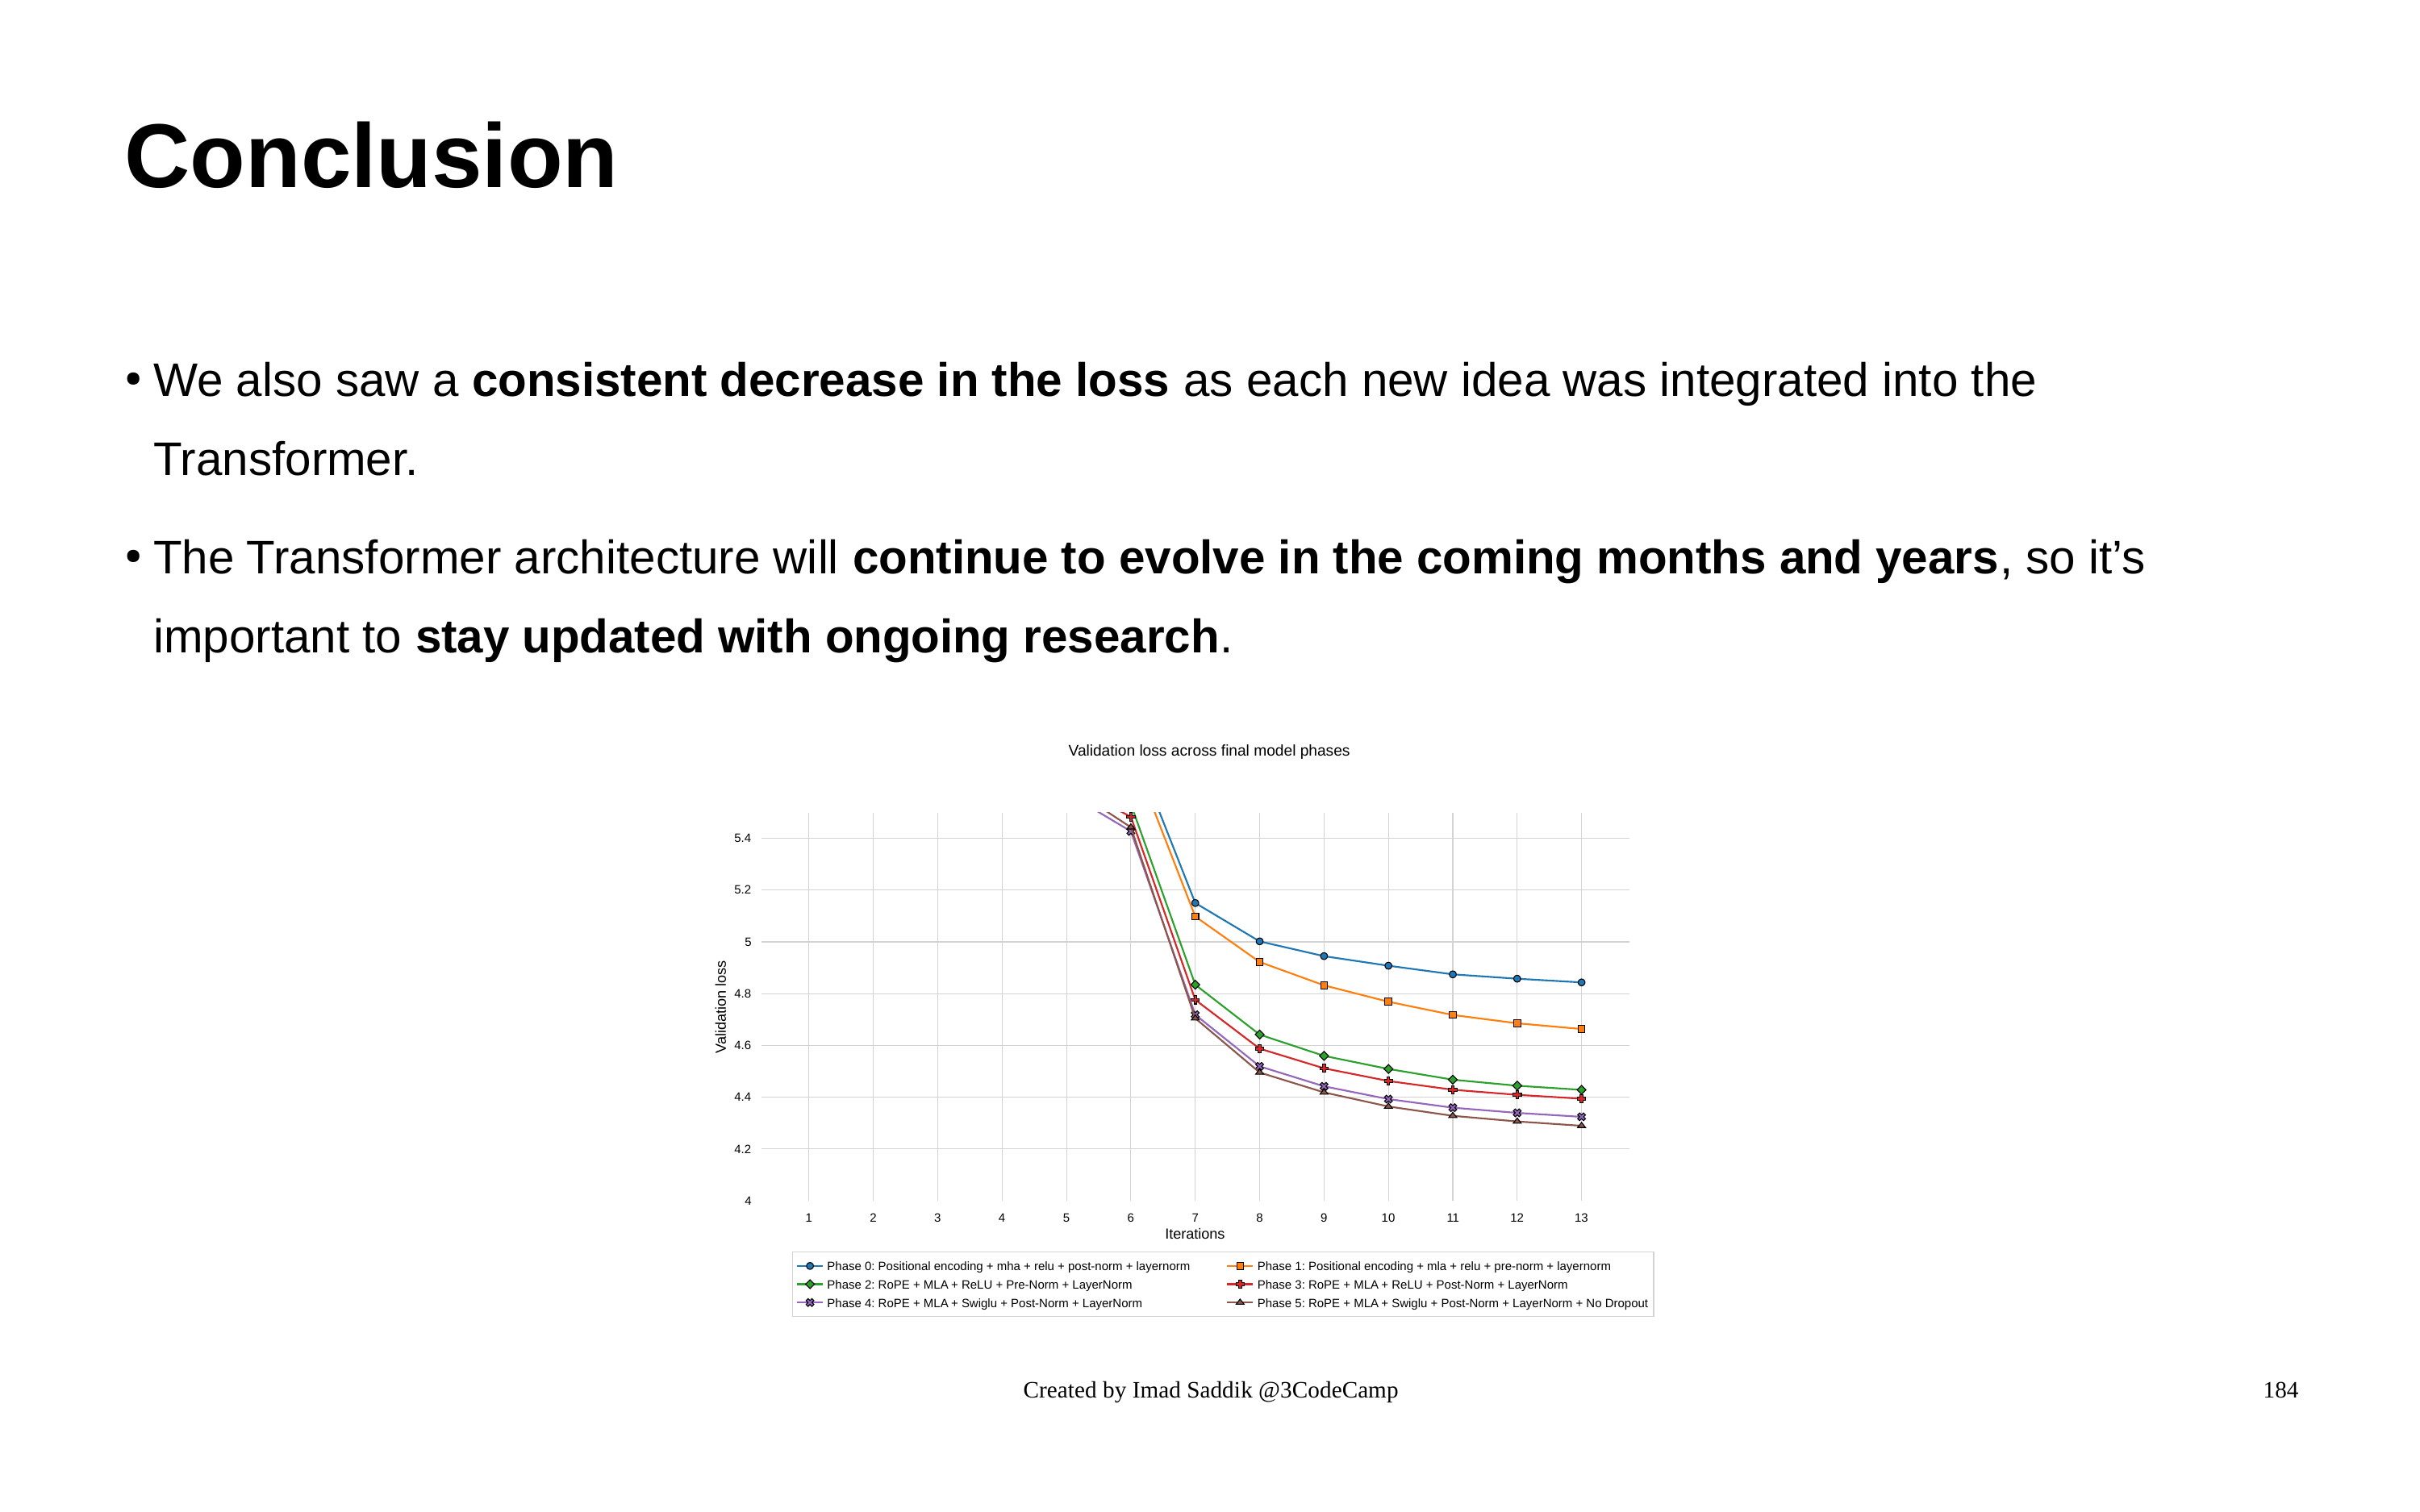

Conclusion
We also saw a consistent decrease in the loss as each new idea was integrated into the Transformer.
The Transformer architecture will continue to evolve in the coming months and years, so it’s important to stay updated with ongoing research.
Created by Imad Saddik @3CodeCamp
184